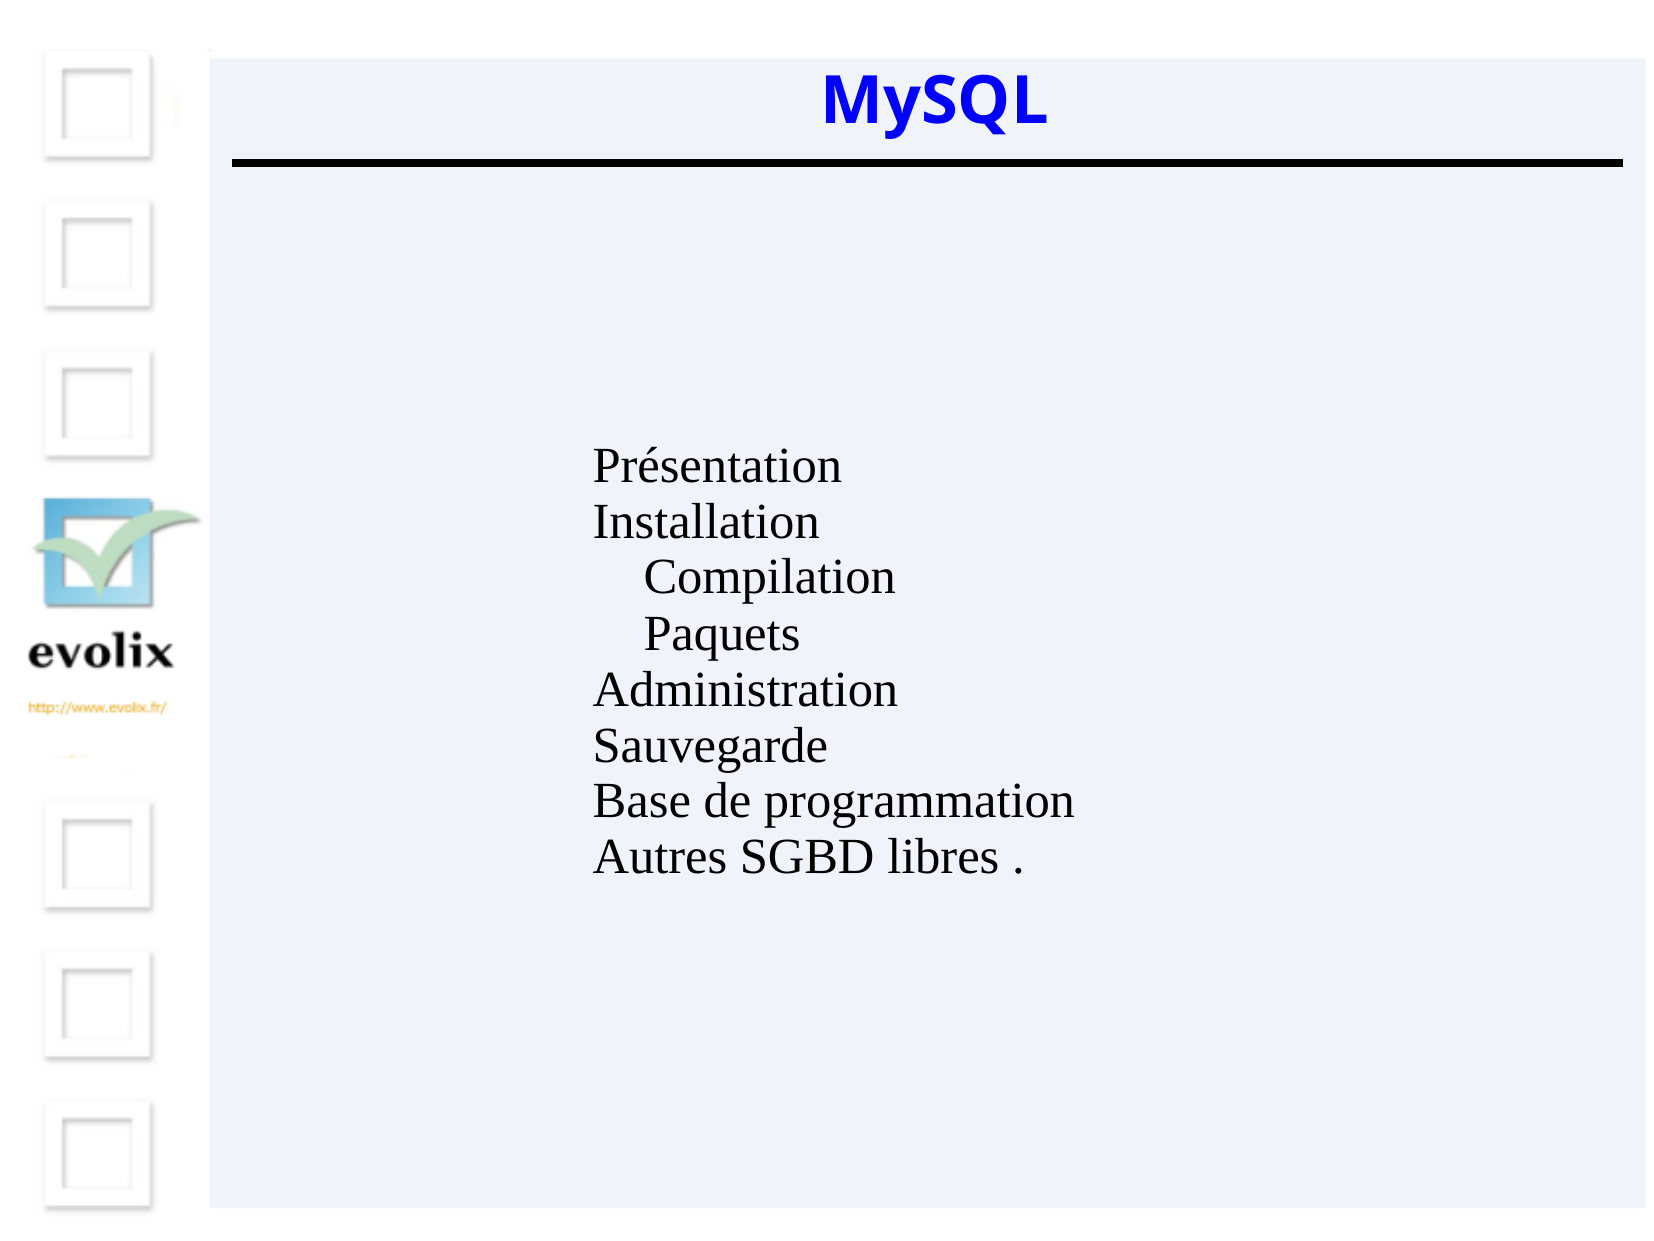

# MySQL
Présentation
Installation
 Compilation
 Paquets
Administration
Sauvegarde
Base de programmation
Autres SGBD libres .